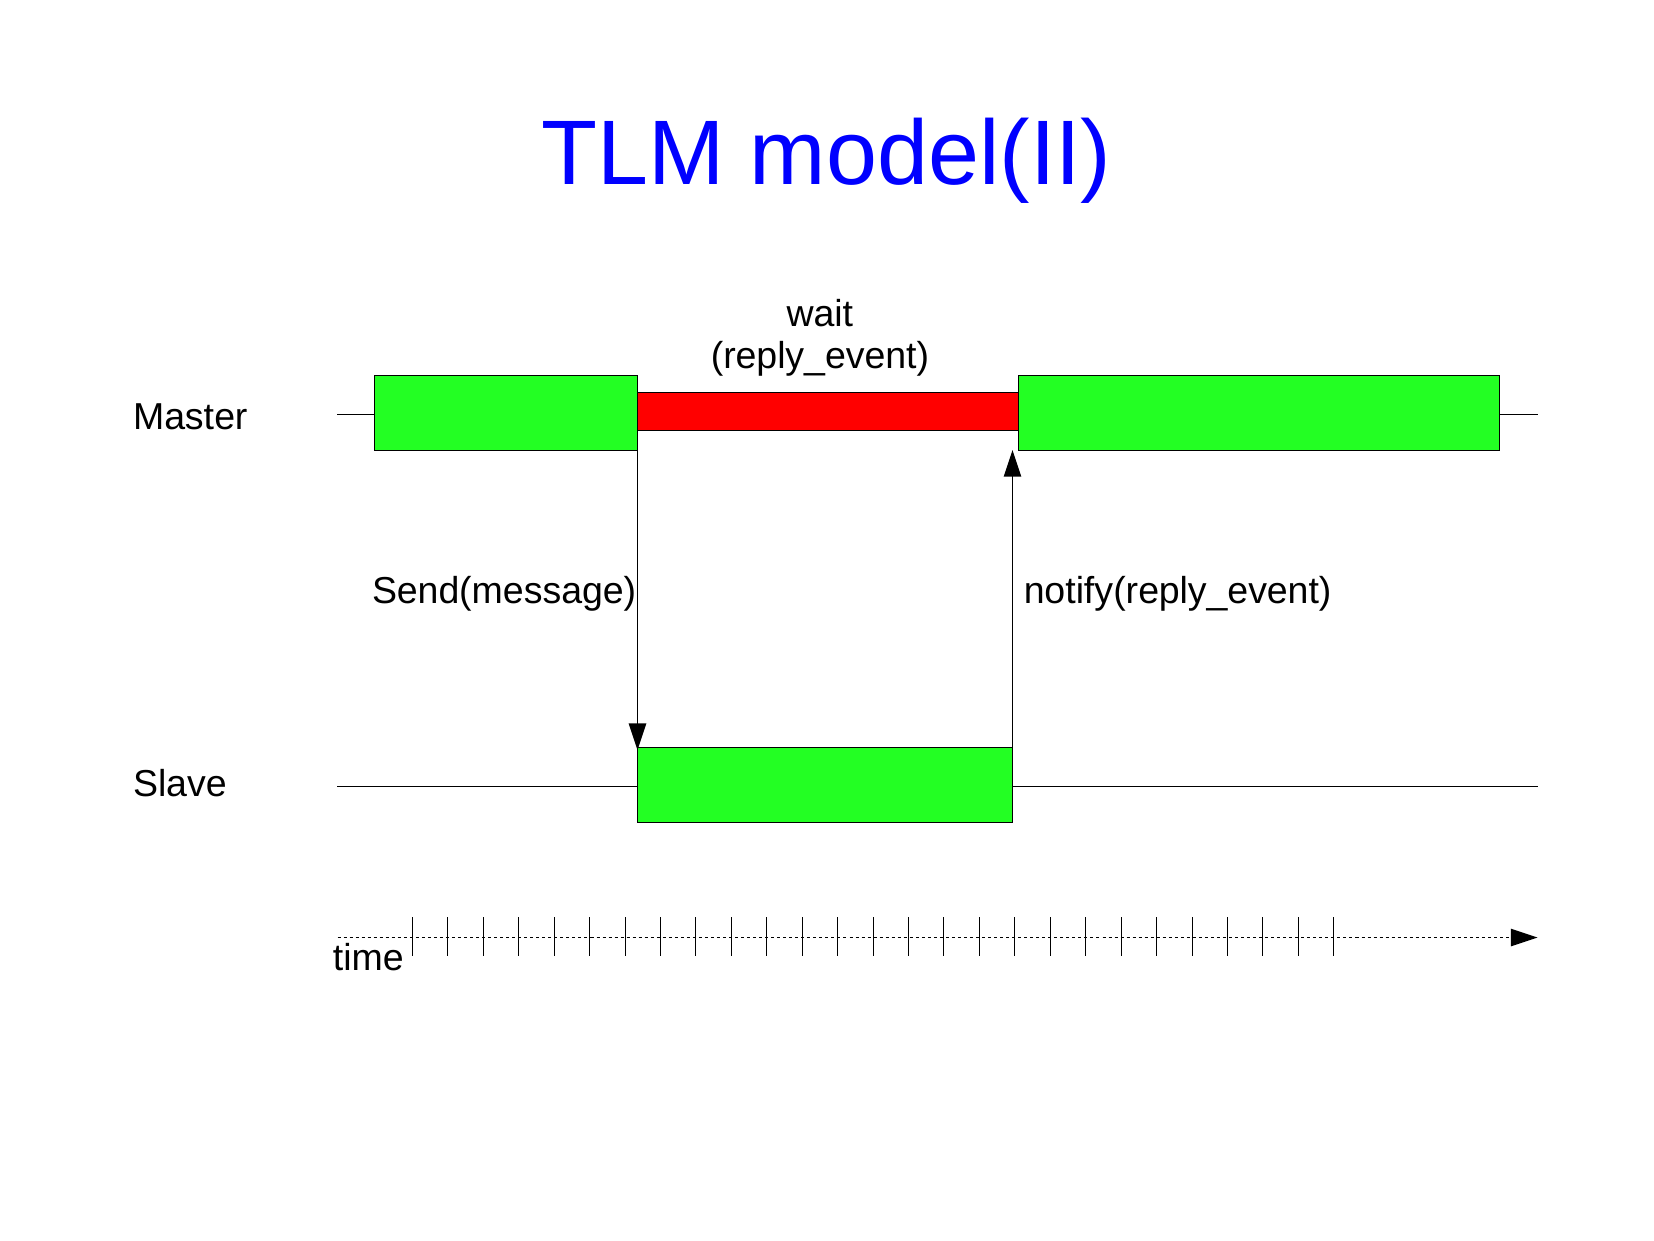

# TLM model(II)
wait
(reply_event)
Master
Send(message)
notify(reply_event)
Slave
time